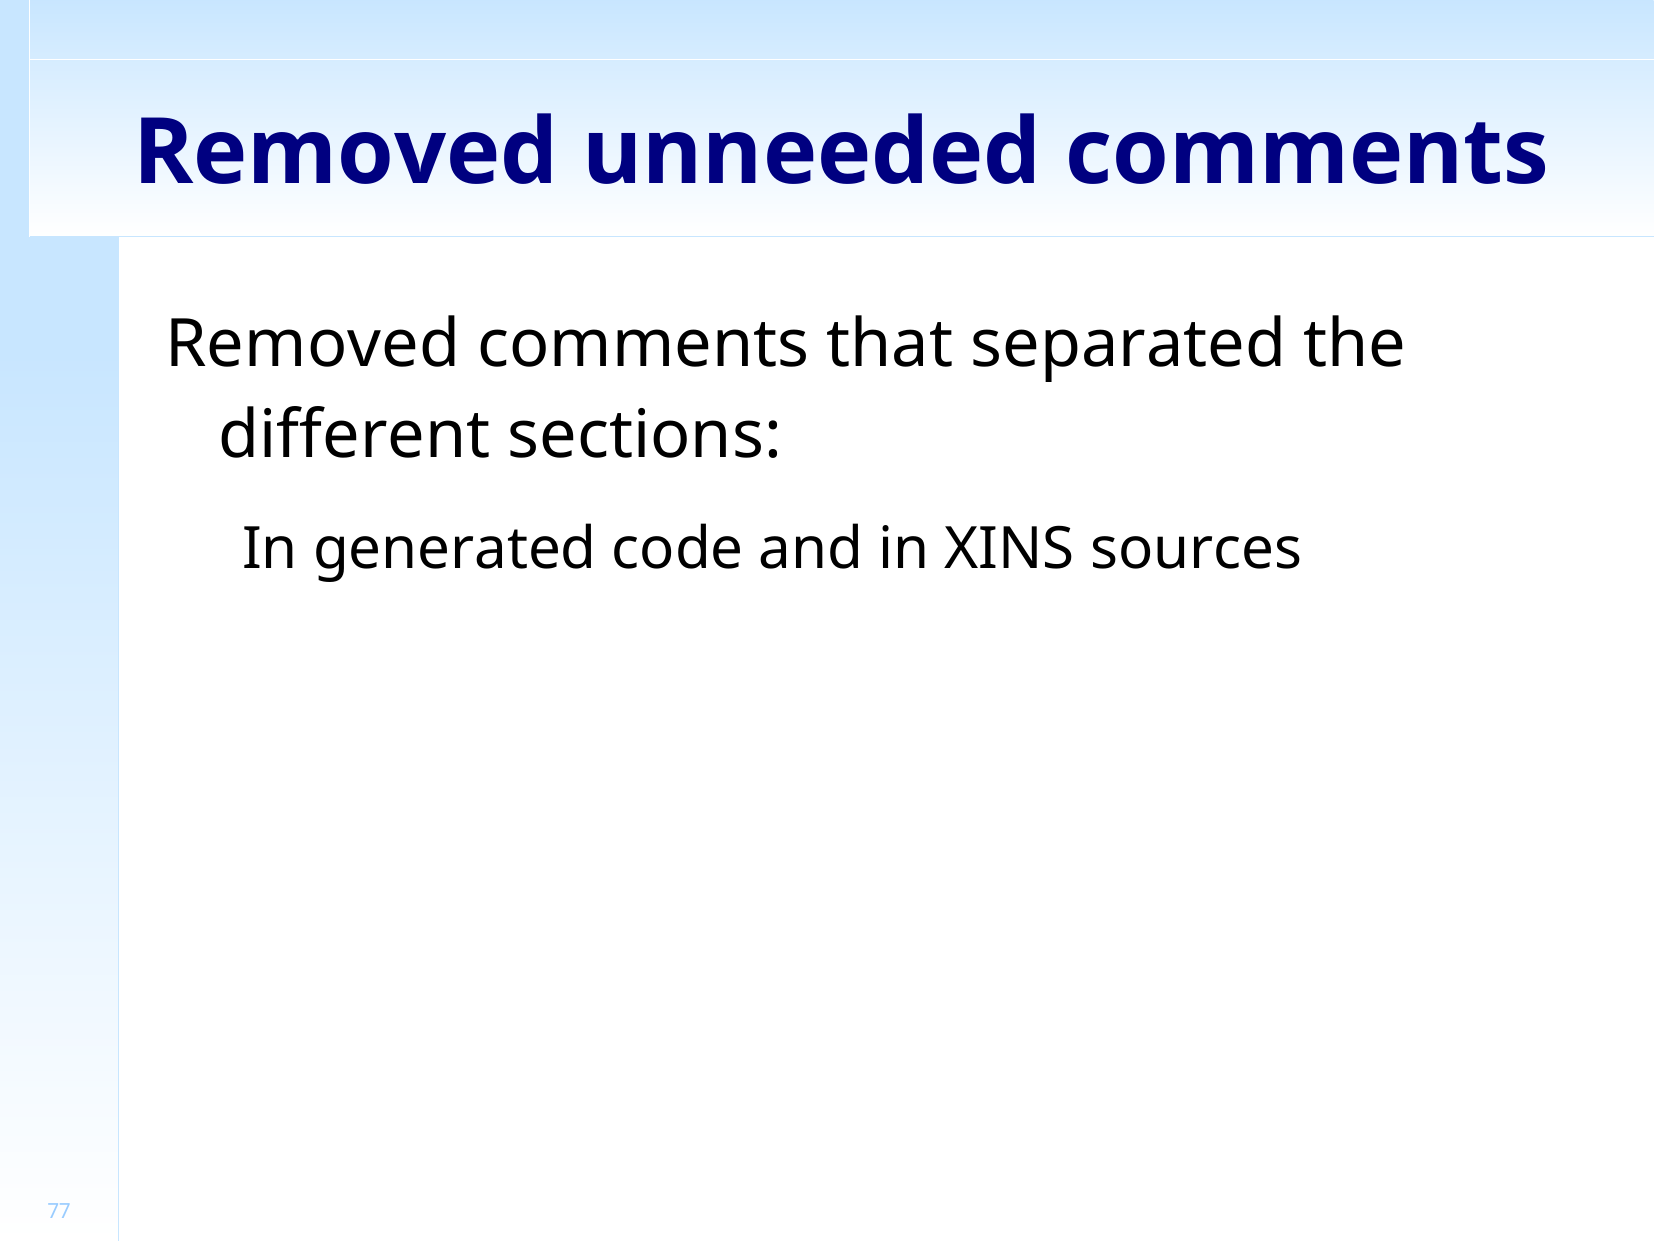

# Removed unneeded comments
Removed comments that separated the different sections:
In generated code and in XINS sources